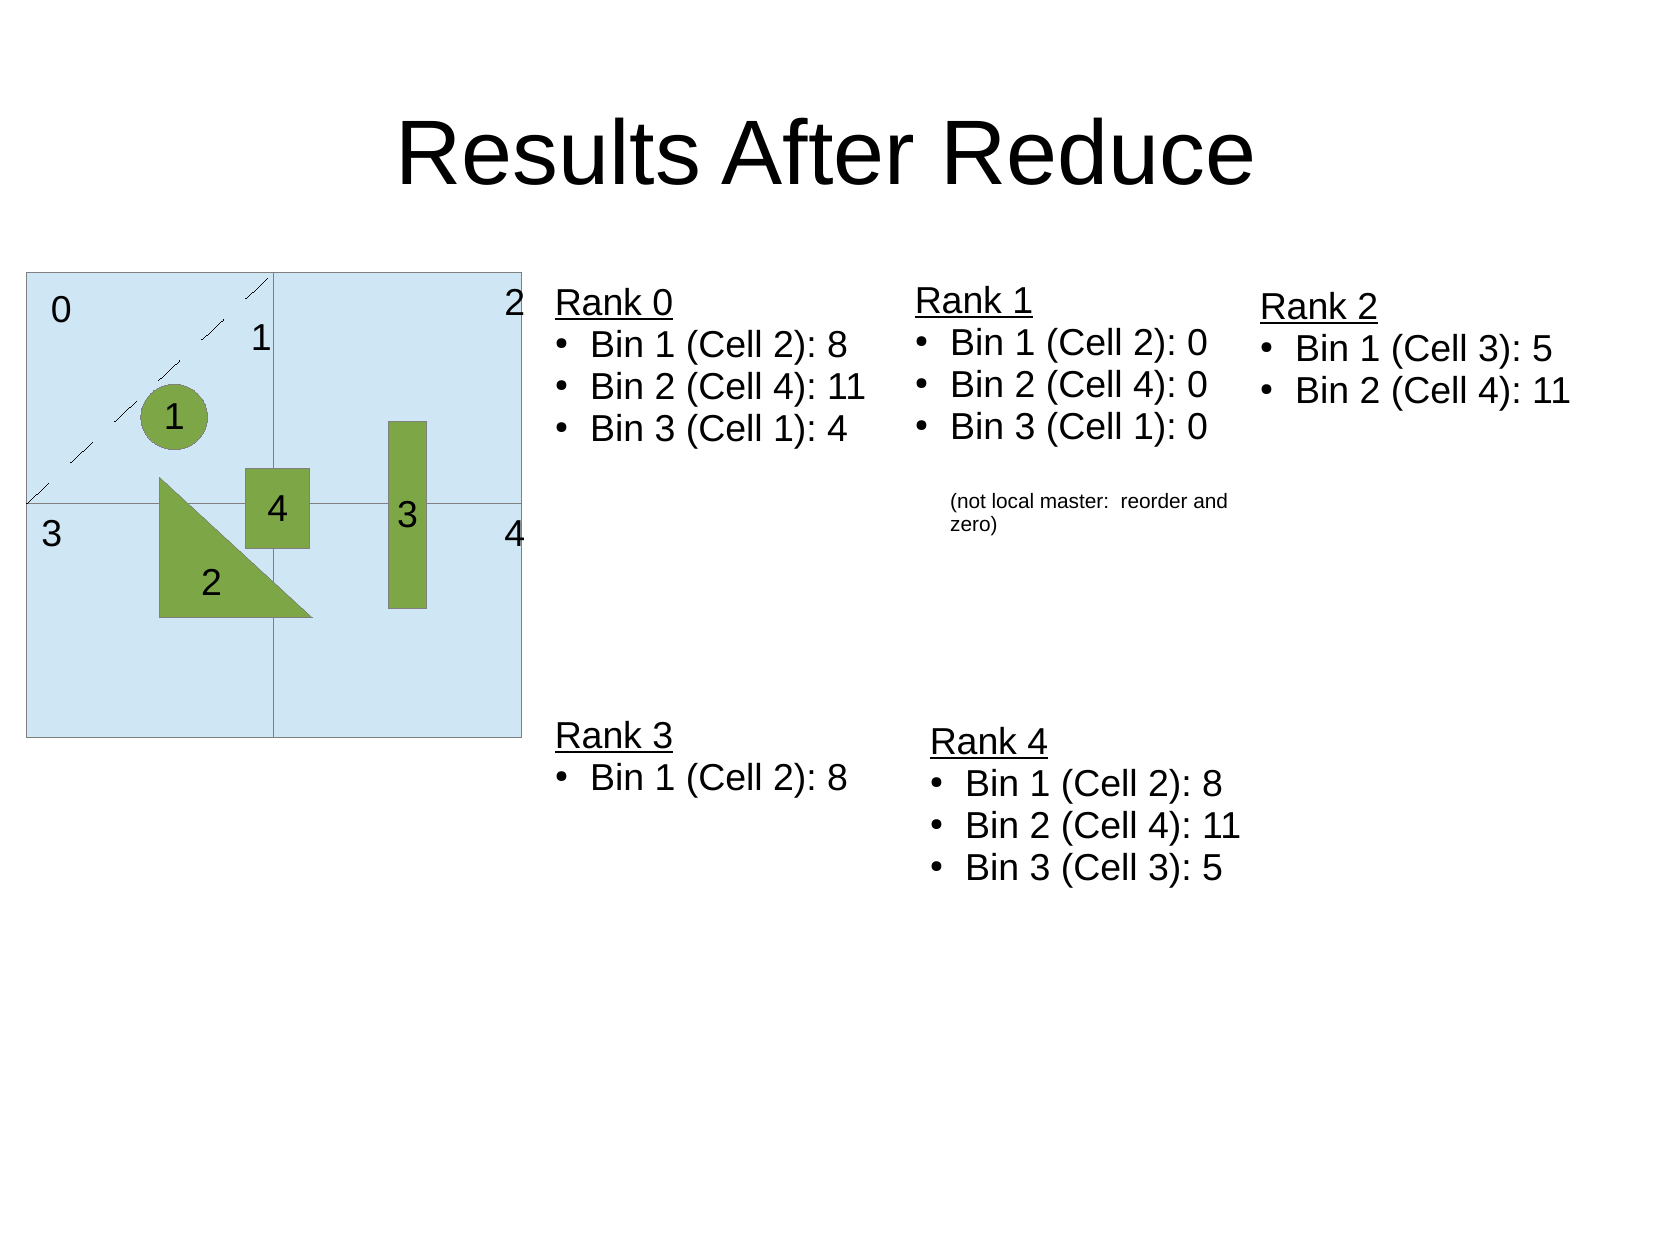

# Results After Reduce
Rank 1
Bin 1 (Cell 2): 0
Bin 2 (Cell 4): 0
Bin 3 (Cell 1): 0
(not local master: reorder and zero)
2
Rank 0
Bin 1 (Cell 2): 8
Bin 2 (Cell 4): 11
Bin 3 (Cell 1): 4
Rank 2
Bin 1 (Cell 3): 5
Bin 2 (Cell 4): 11
0
1
1
3
4
2
4
3
Rank 3
Bin 1 (Cell 2): 8
Rank 4
Bin 1 (Cell 2): 8
Bin 2 (Cell 4): 11
Bin 3 (Cell 3): 5